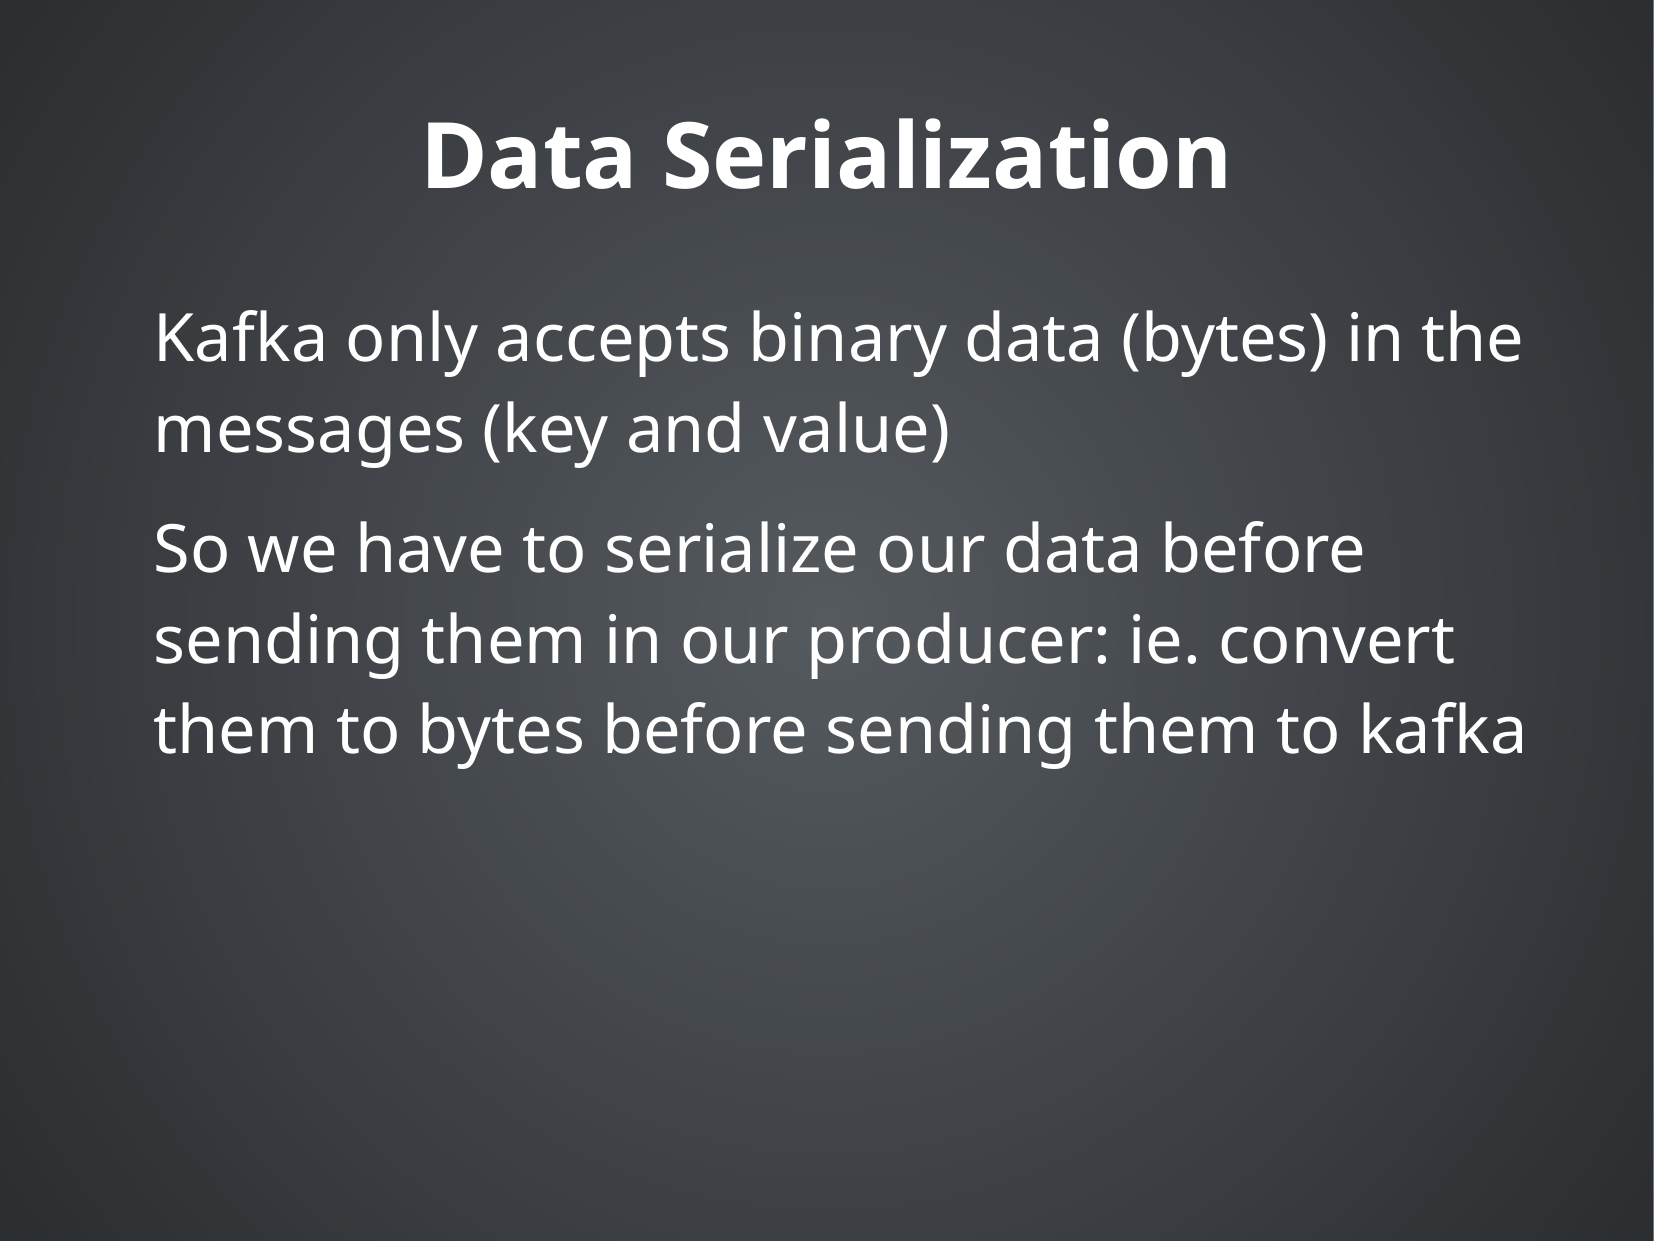

# Data Serialization
Kafka only accepts binary data (bytes) in the messages (key and value)
So we have to serialize our data before sending them in our producer: ie. convert them to bytes before sending them to kafka